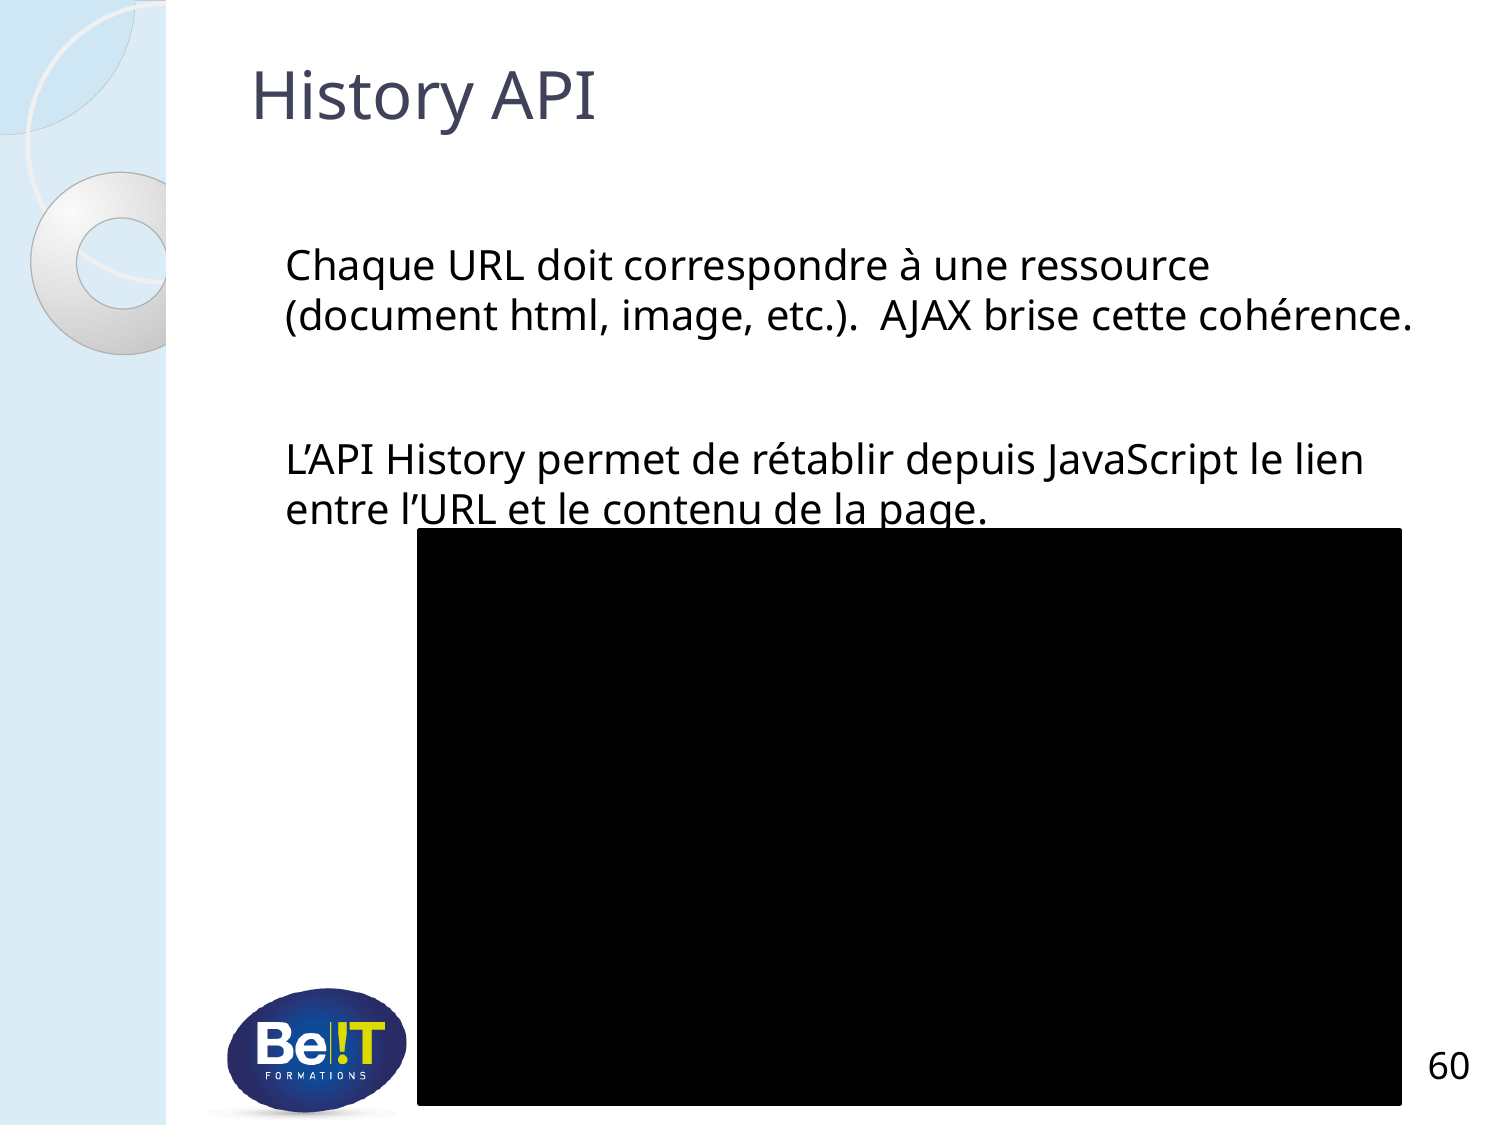

# History API
Chaque URL doit correspondre à une ressource (document html, image, etc.). AJAX brise cette cohérence.
L’API History permet de rétablir depuis JavaScript le lien entre l’URL et le contenu de la page.
 // naviguer dans l’historique
 window.history.back();
 window.history.forward();
 // Ajouter un état à l’historique
 window.history.pushState(data, title, url);
 // Ecouter un changement d’état
 window.addEventListener("popstate", function(e) {
 loadContent(location.pathname);
 });
Copyright Matelli 2014